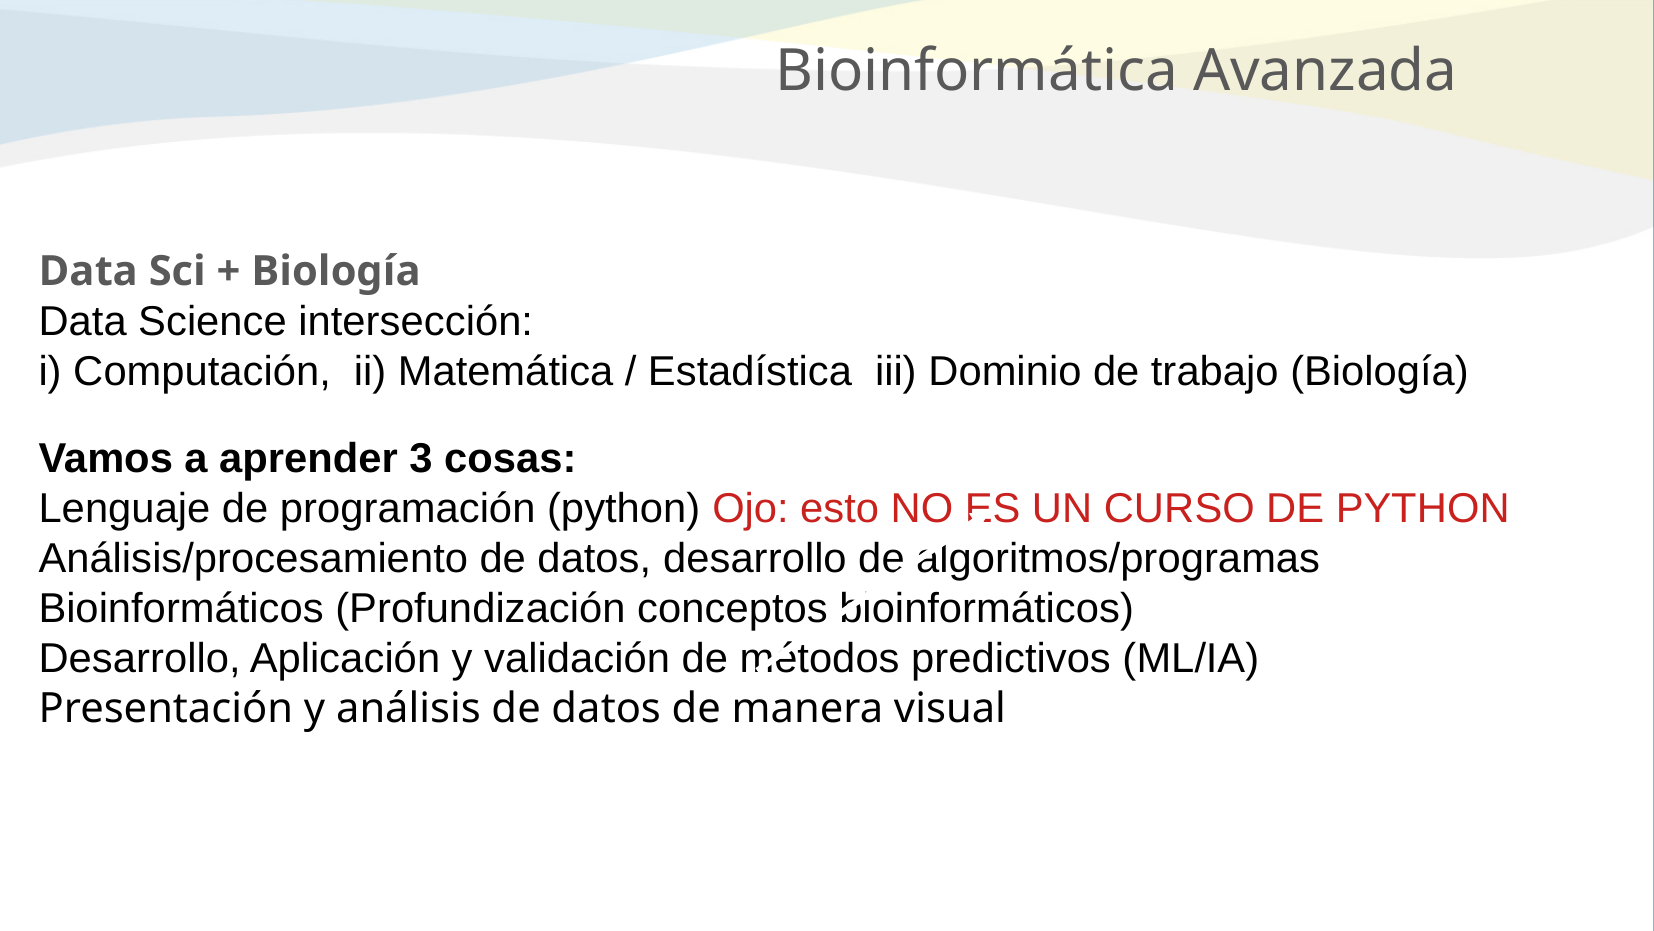

Bioinformática Avanzada
Data Sci + Biología
Data Science intersección:
i) Computación, ii) Matemática / Estadística iii) Dominio de trabajo (Biología)
Vamos a aprender 3 cosas:
Lenguaje de programación (python) Ojo: esto NO ES UN CURSO DE PYTHON
Análisis/procesamiento de datos, desarrollo de algoritmos/programas Bioinformáticos (Profundización conceptos bioinformáticos)
Desarrollo, Aplicación y validación de métodos predictivos (ML/IA)
Presentación y análisis de datos de manera visual